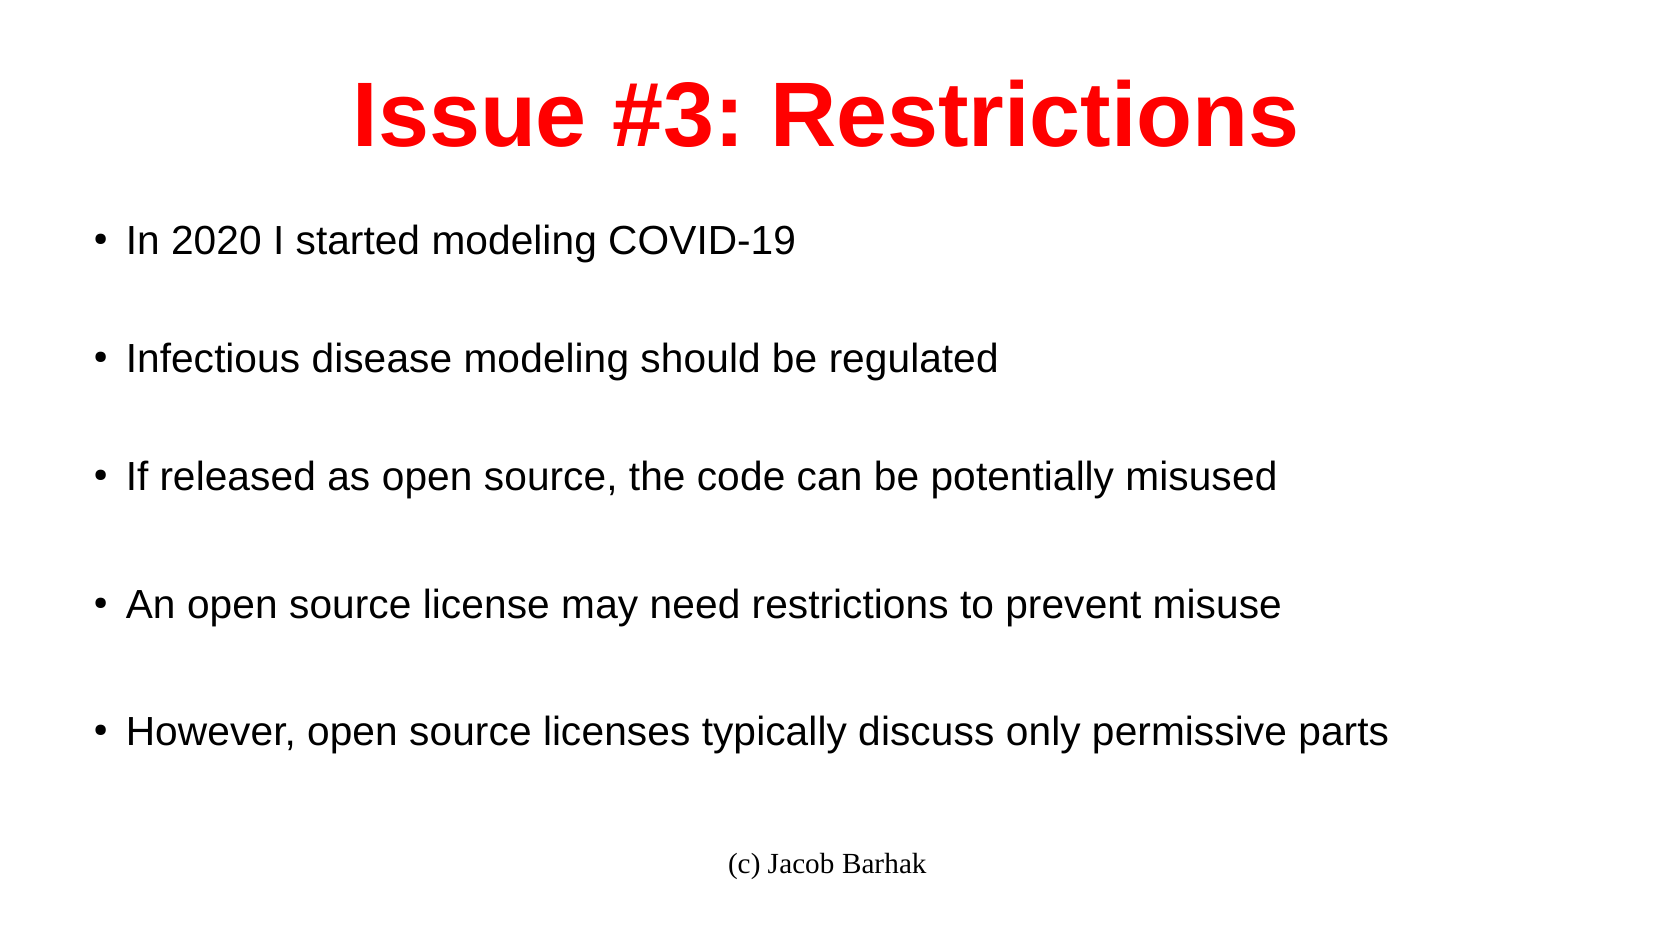

# Issue #3: Restrictions
In 2020 I started modeling COVID-19
Infectious disease modeling should be regulated
If released as open source, the code can be potentially misused
An open source license may need restrictions to prevent misuse
However, open source licenses typically discuss only permissive parts